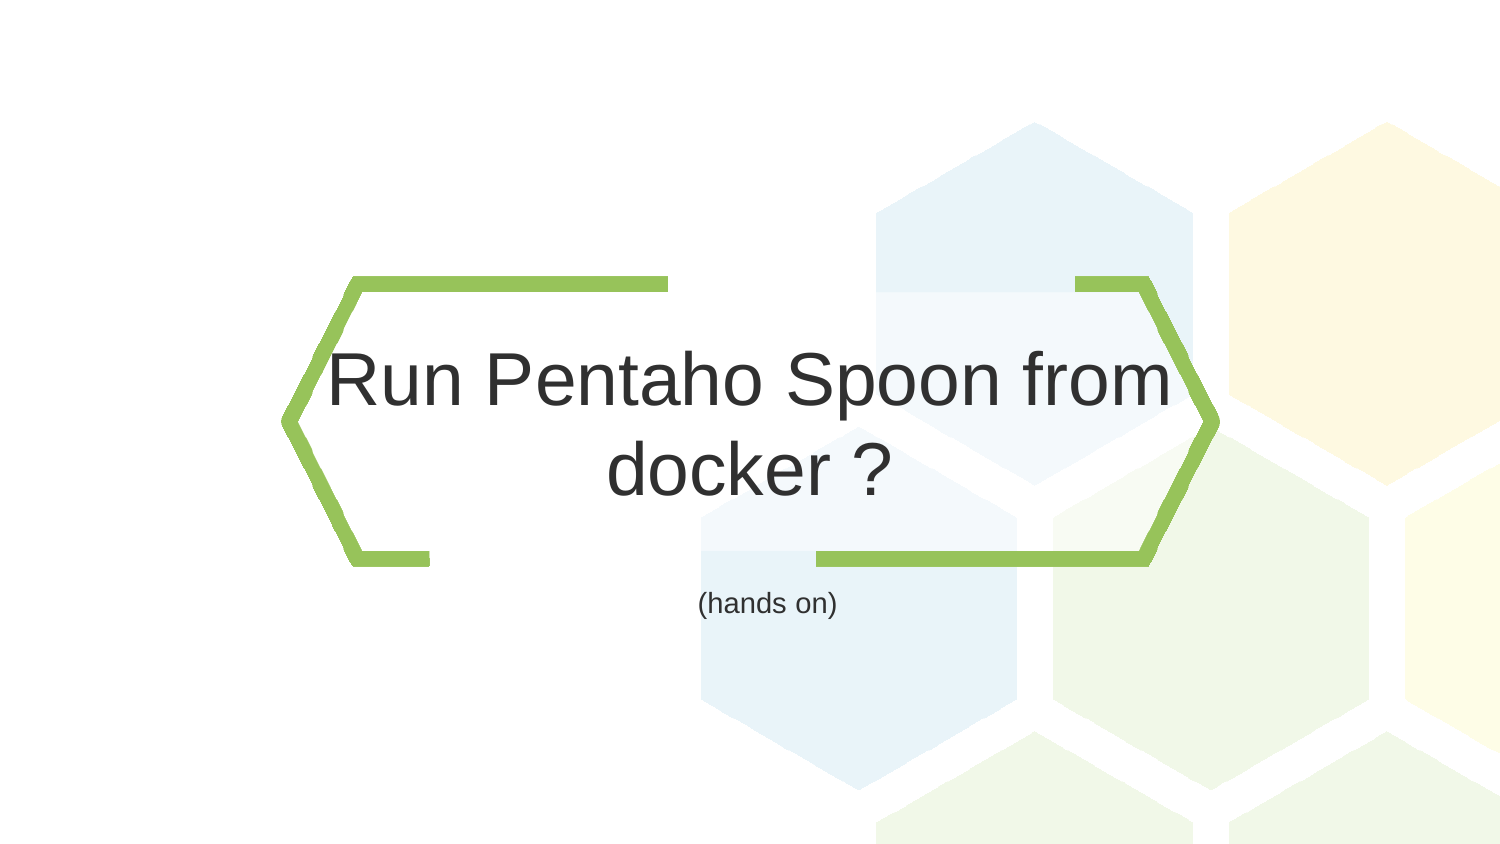

# Run Pentaho Spoon from docker ?
(hands on)